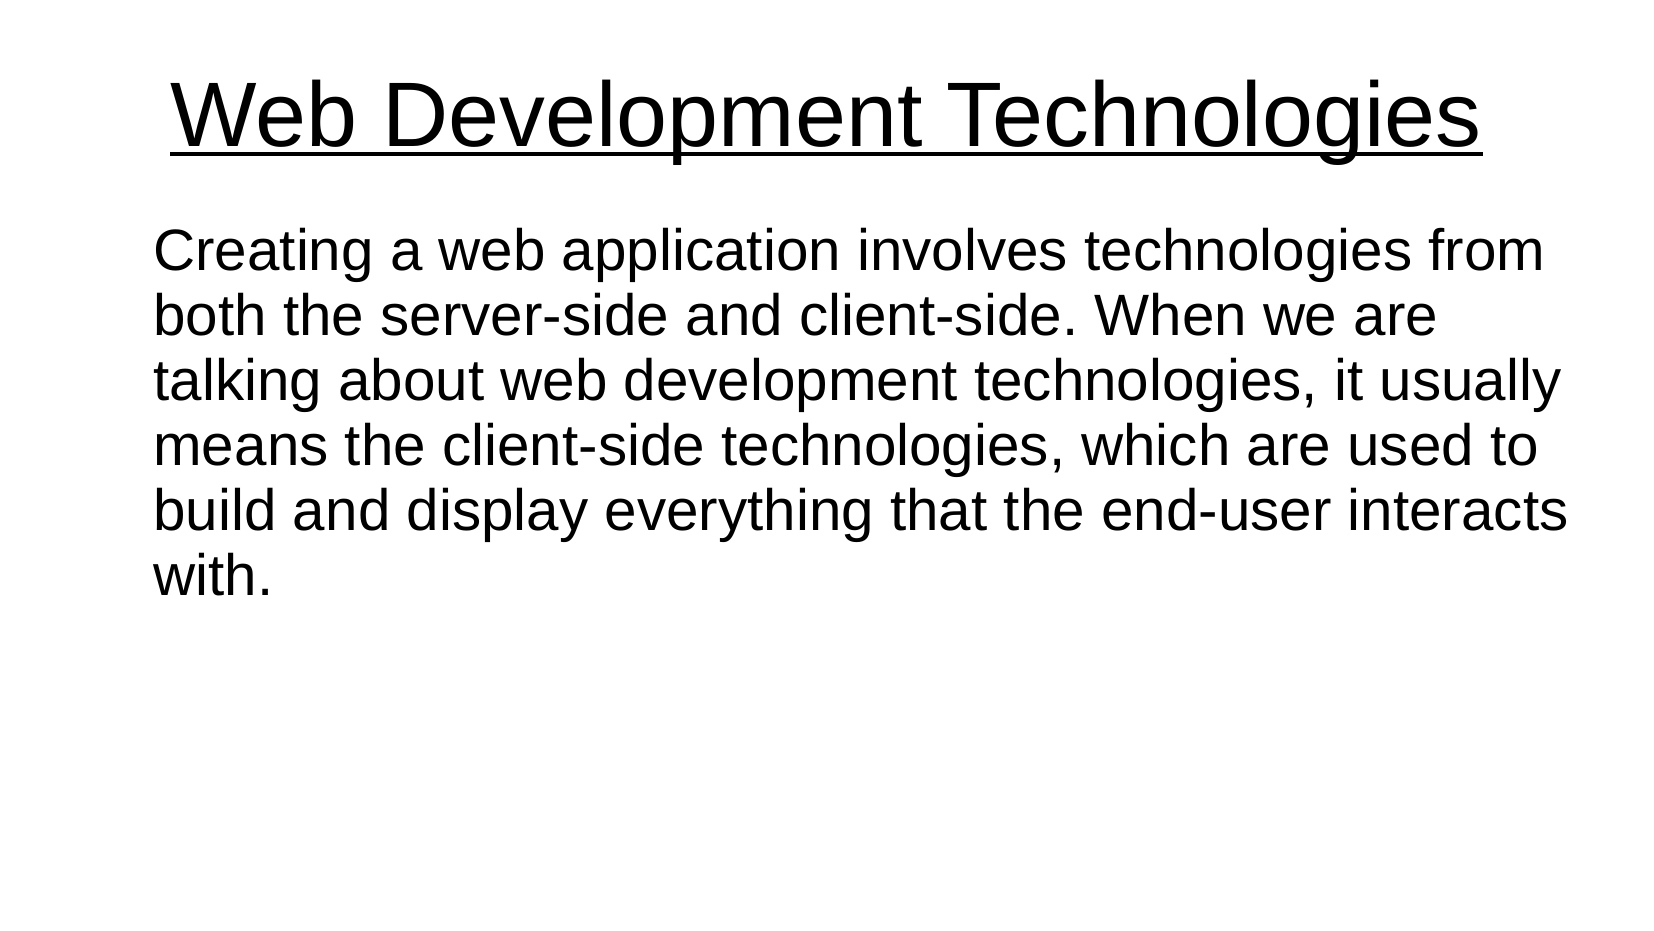

# Web Development Technologies
Creating a web application involves technologies from both the server-side and client-side. When we are talking about web development technologies, it usually means the client-side technologies, which are used to build and display everything that the end-user interacts with.